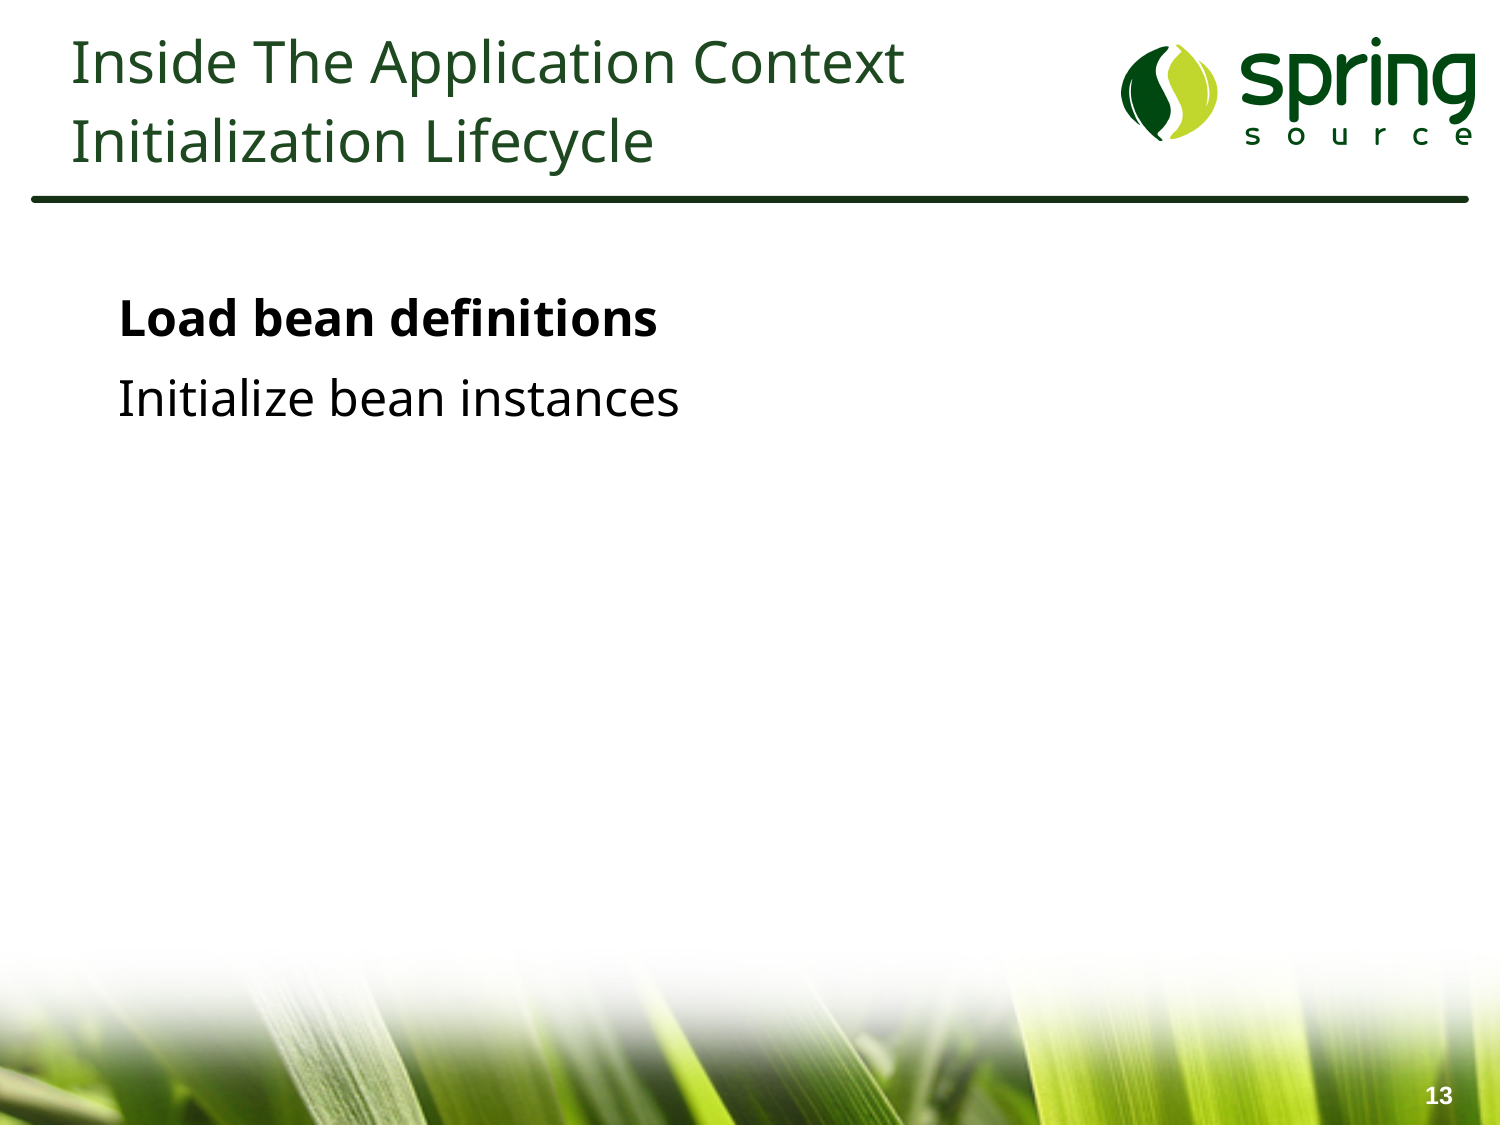

# Inside The Application Context Initialization Lifecycle
Load bean definitions
Initialize bean instances